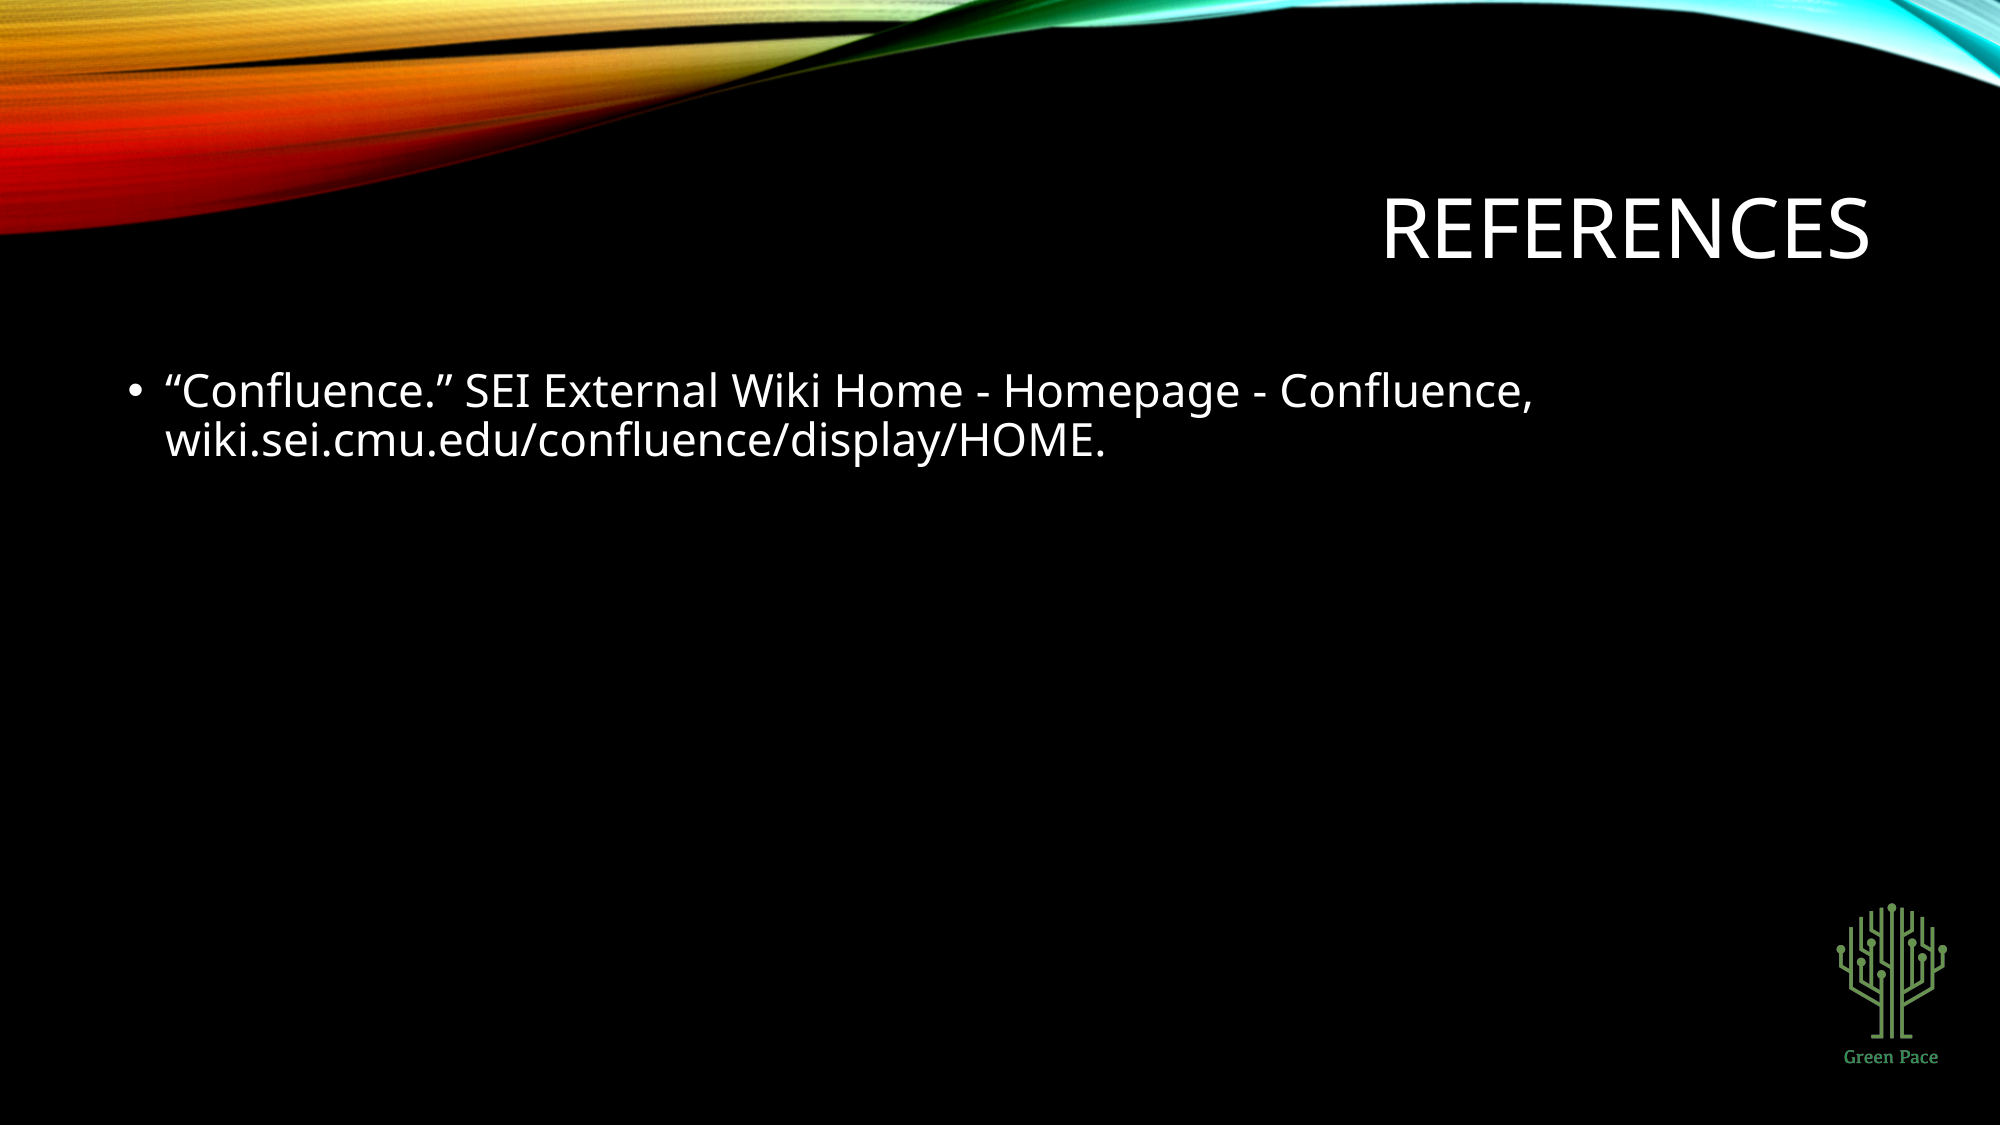

# REFERENCES
“Confluence.” SEI External Wiki Home - Homepage - Confluence, wiki.sei.cmu.edu/confluence/display/HOME.